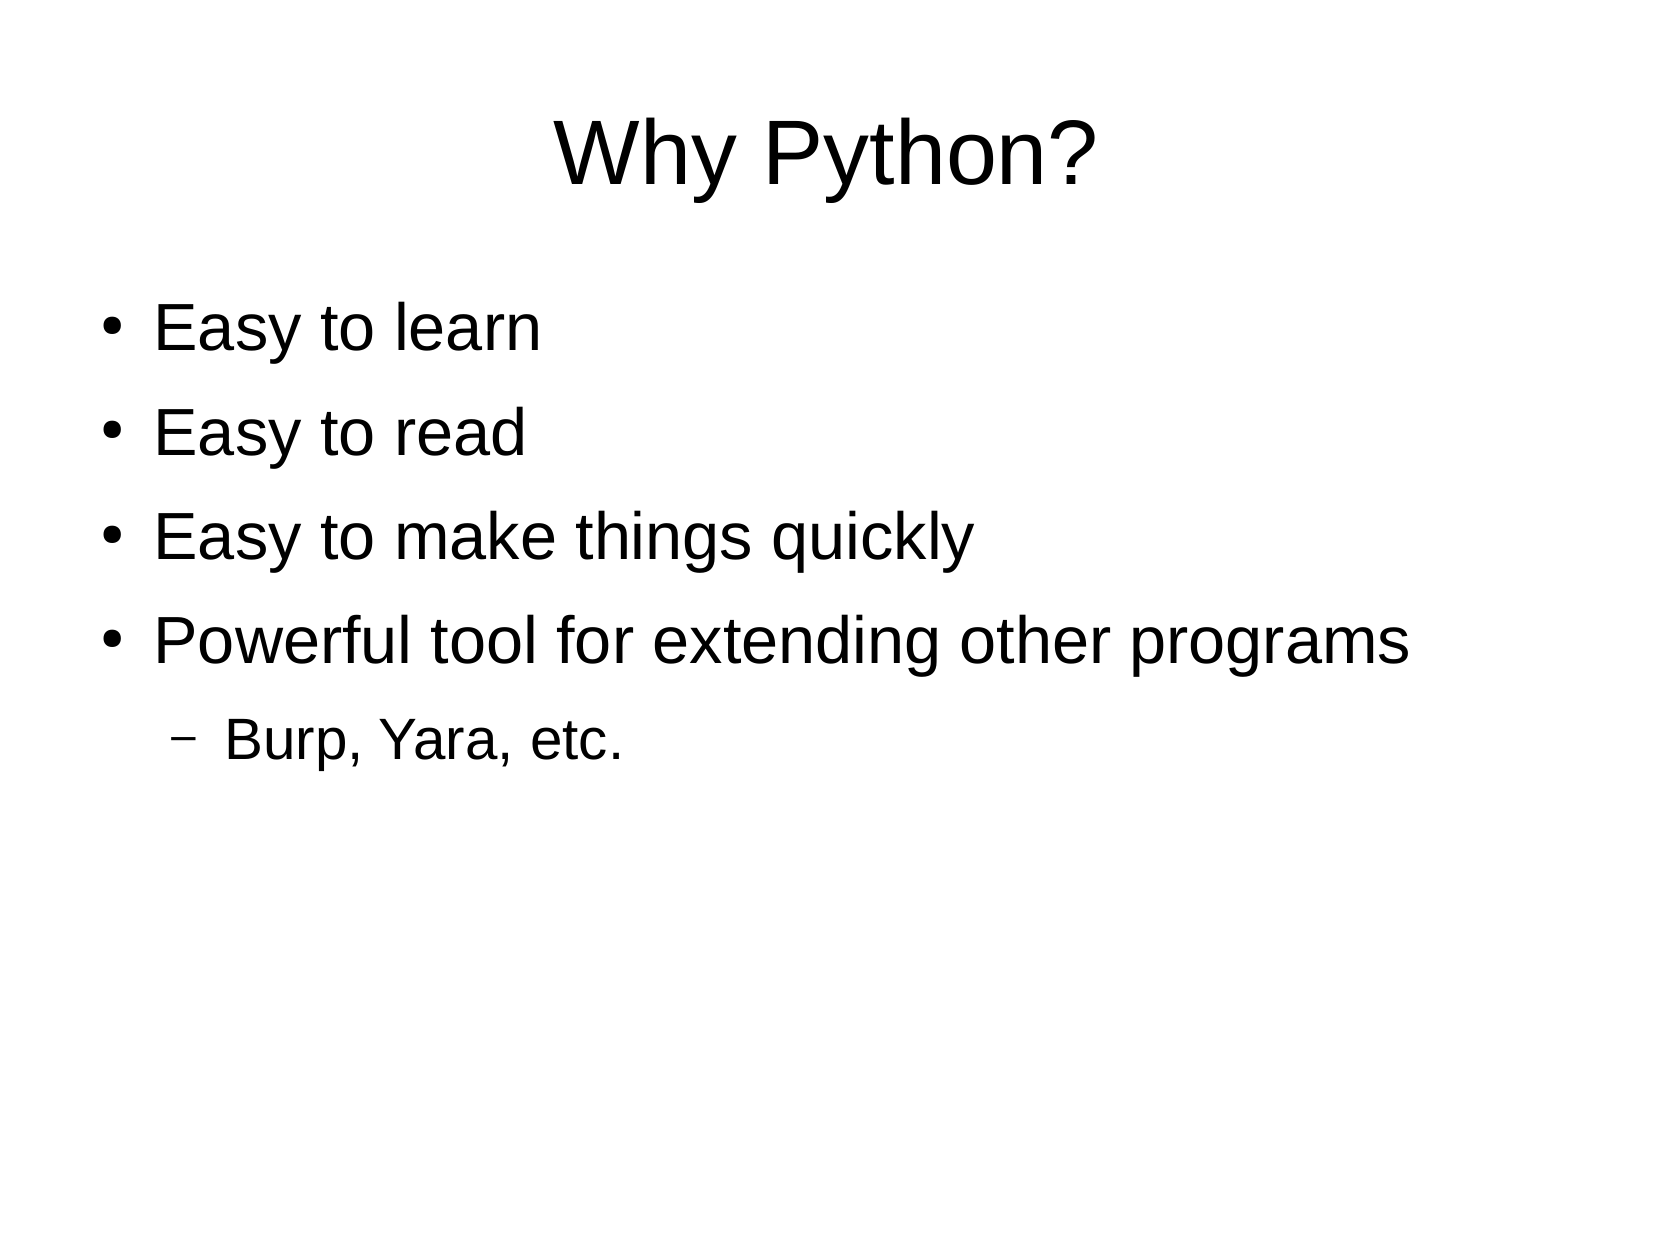

# Why Python?
Easy to learn
Easy to read
Easy to make things quickly
Powerful tool for extending other programs
Burp, Yara, etc.